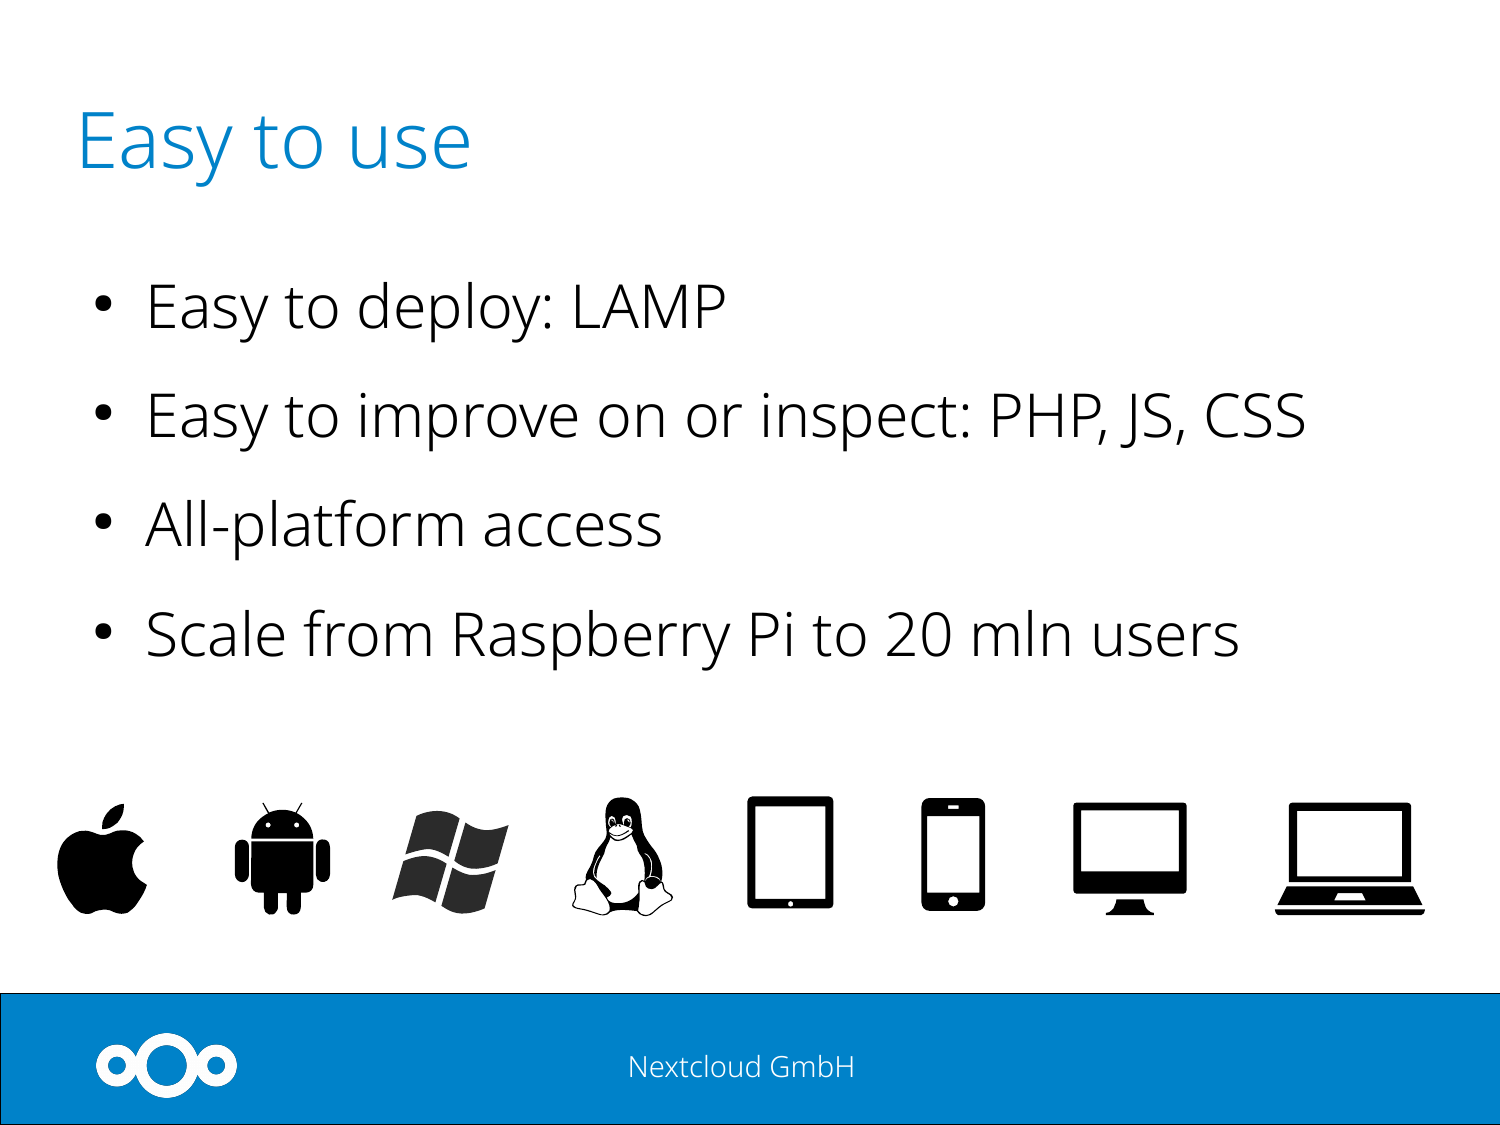

# Easy to use
Easy to deploy: LAMP
Easy to improve on or inspect: PHP, JS, CSS
All-platform access
Scale from Raspberry Pi to 20 mln users